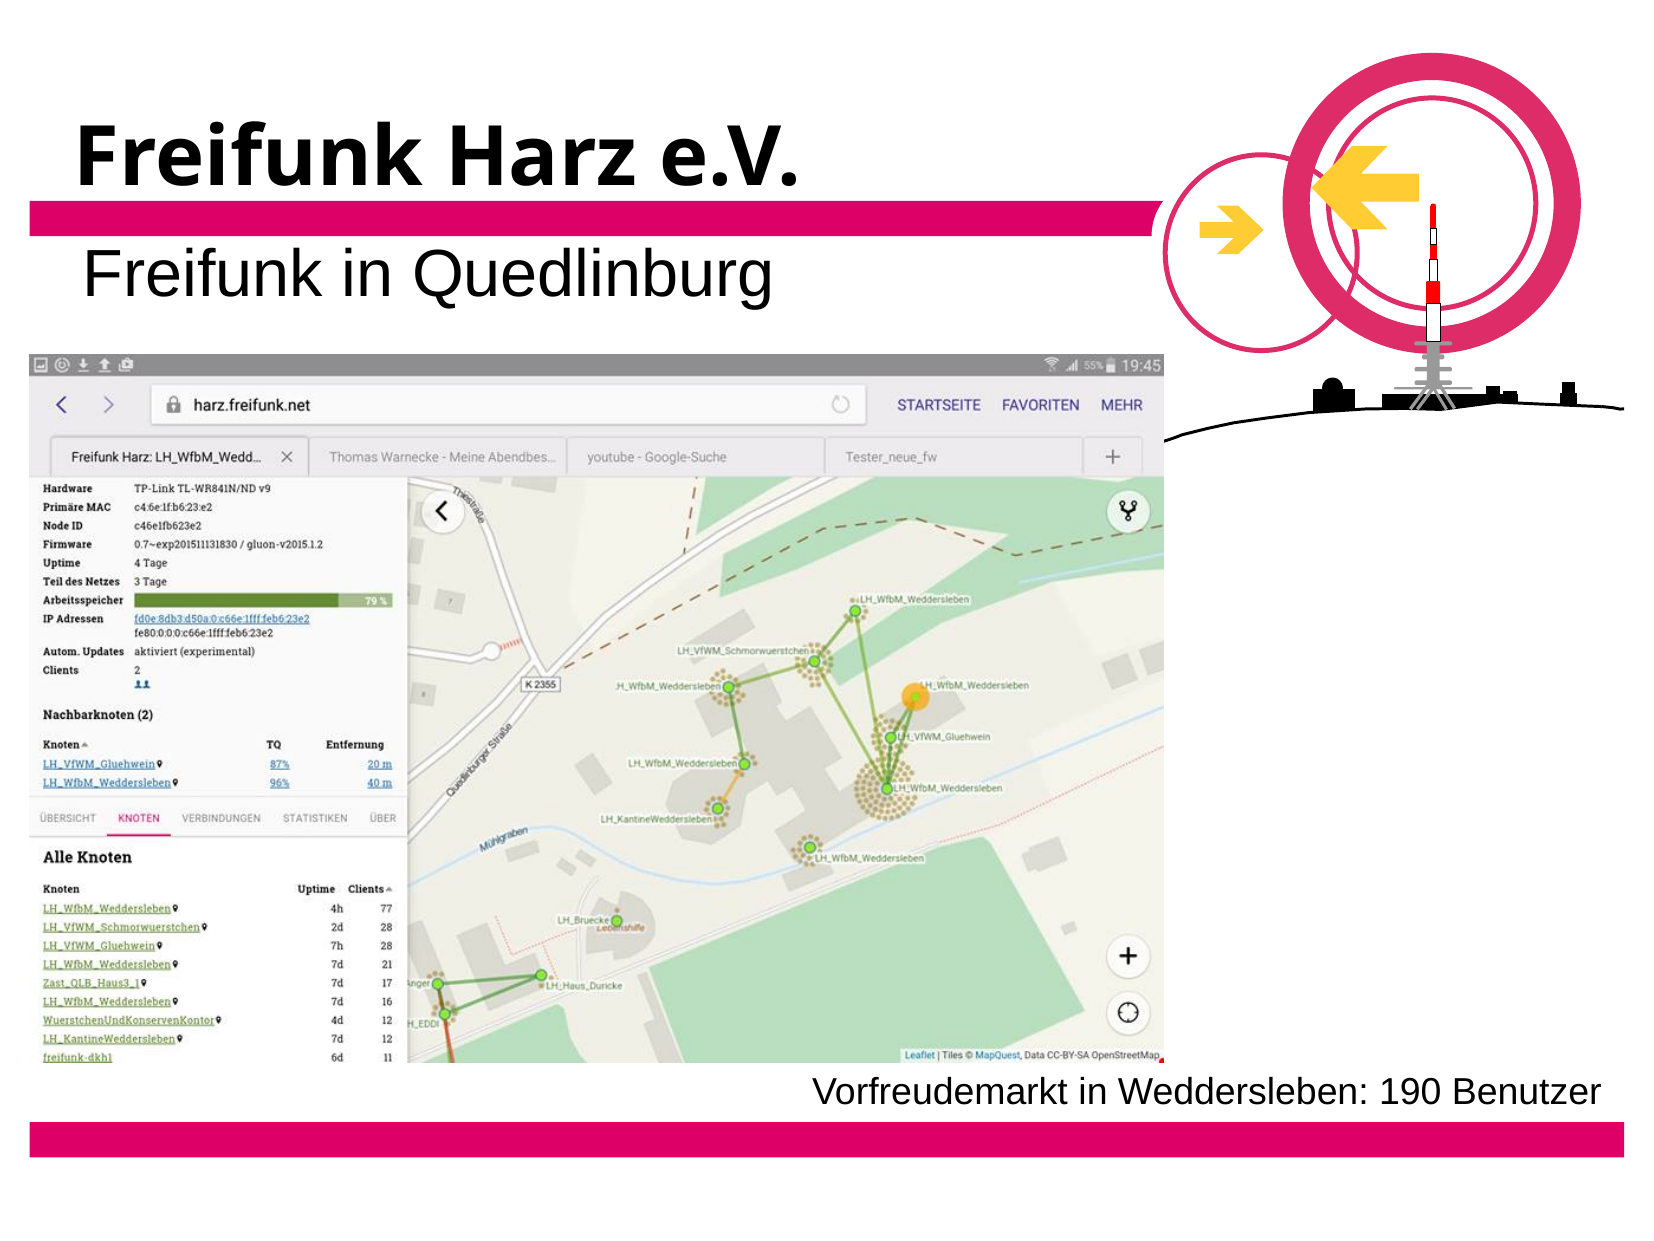

# Freifunk in Quedlinburg
Vorfreudemarkt in Weddersleben: 190 Benutzer